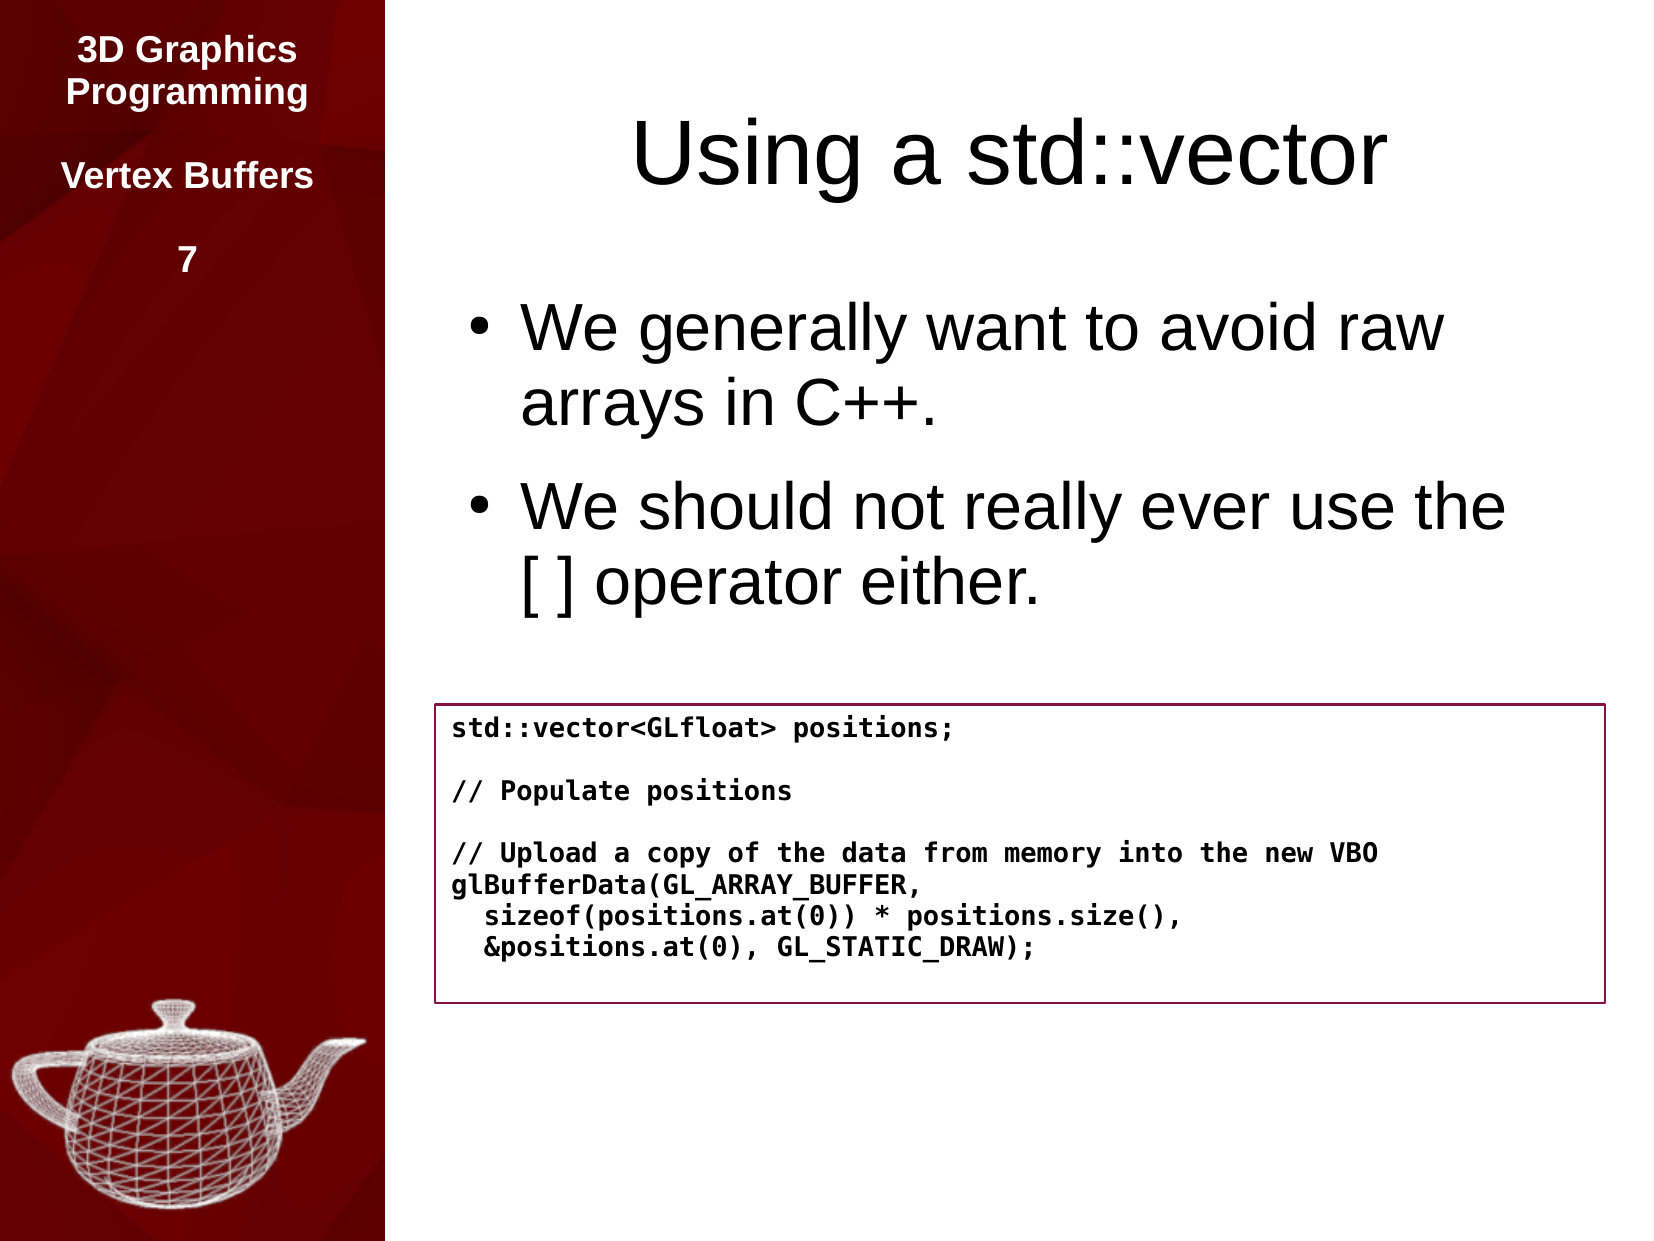

# Using a std::vector
We generally want to avoid raw arrays in C++.
We should not really ever use the [ ] operator either.
std::vector<GLfloat> positions;
// Populate positions
// Upload a copy of the data from memory into the new VBO
glBufferData(GL_ARRAY_BUFFER,
 sizeof(positions.at(0)) * positions.size(),
 &positions.at(0), GL_STATIC_DRAW);